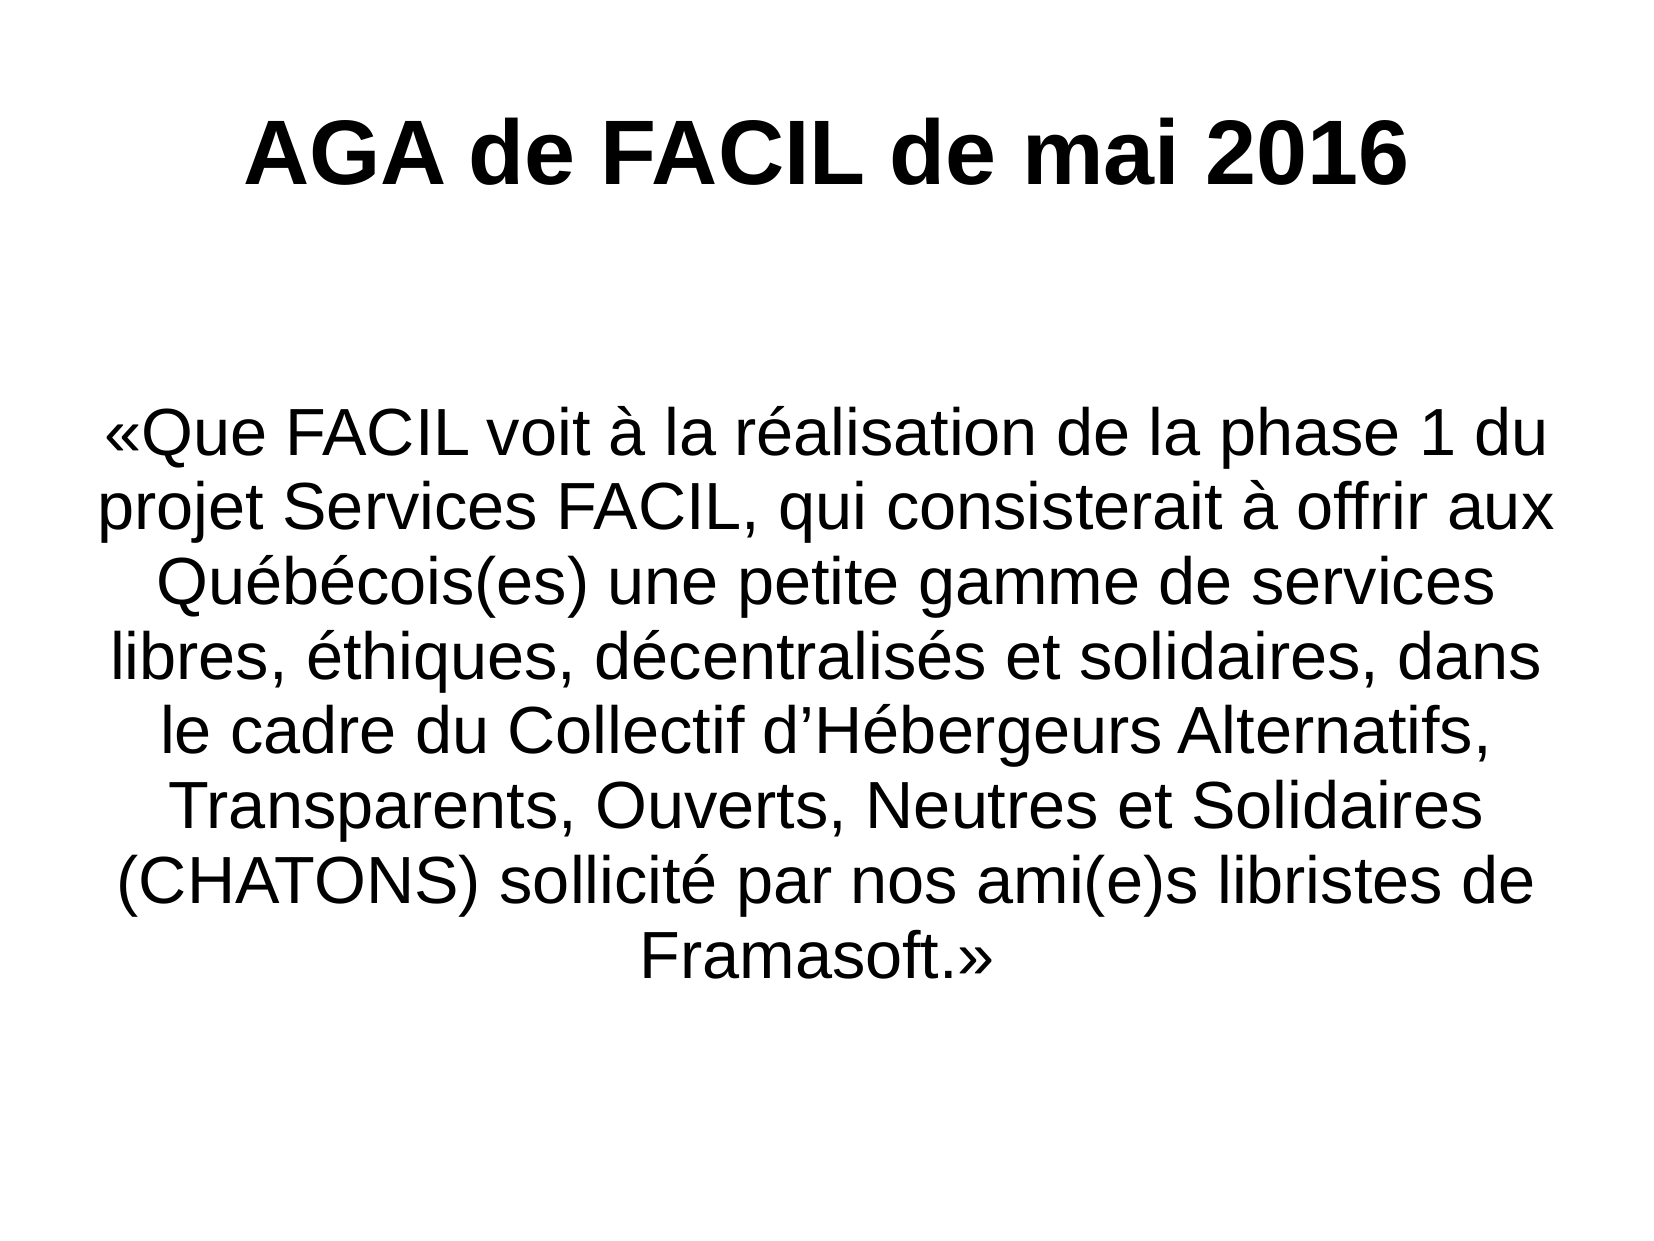

# AGA de FACIL de mai 2016
«Que FACIL voit à la réalisation de la phase 1 du projet Services FACIL, qui consisterait à offrir aux Québécois(es) une petite gamme de services libres, éthiques, décentralisés et solidaires, dans le cadre du Collectif d’Hébergeurs Alternatifs, Transparents, Ouverts, Neutres et Solidaires (CHATONS) sollicité par nos ami(e)s libristes de Framasoft.»